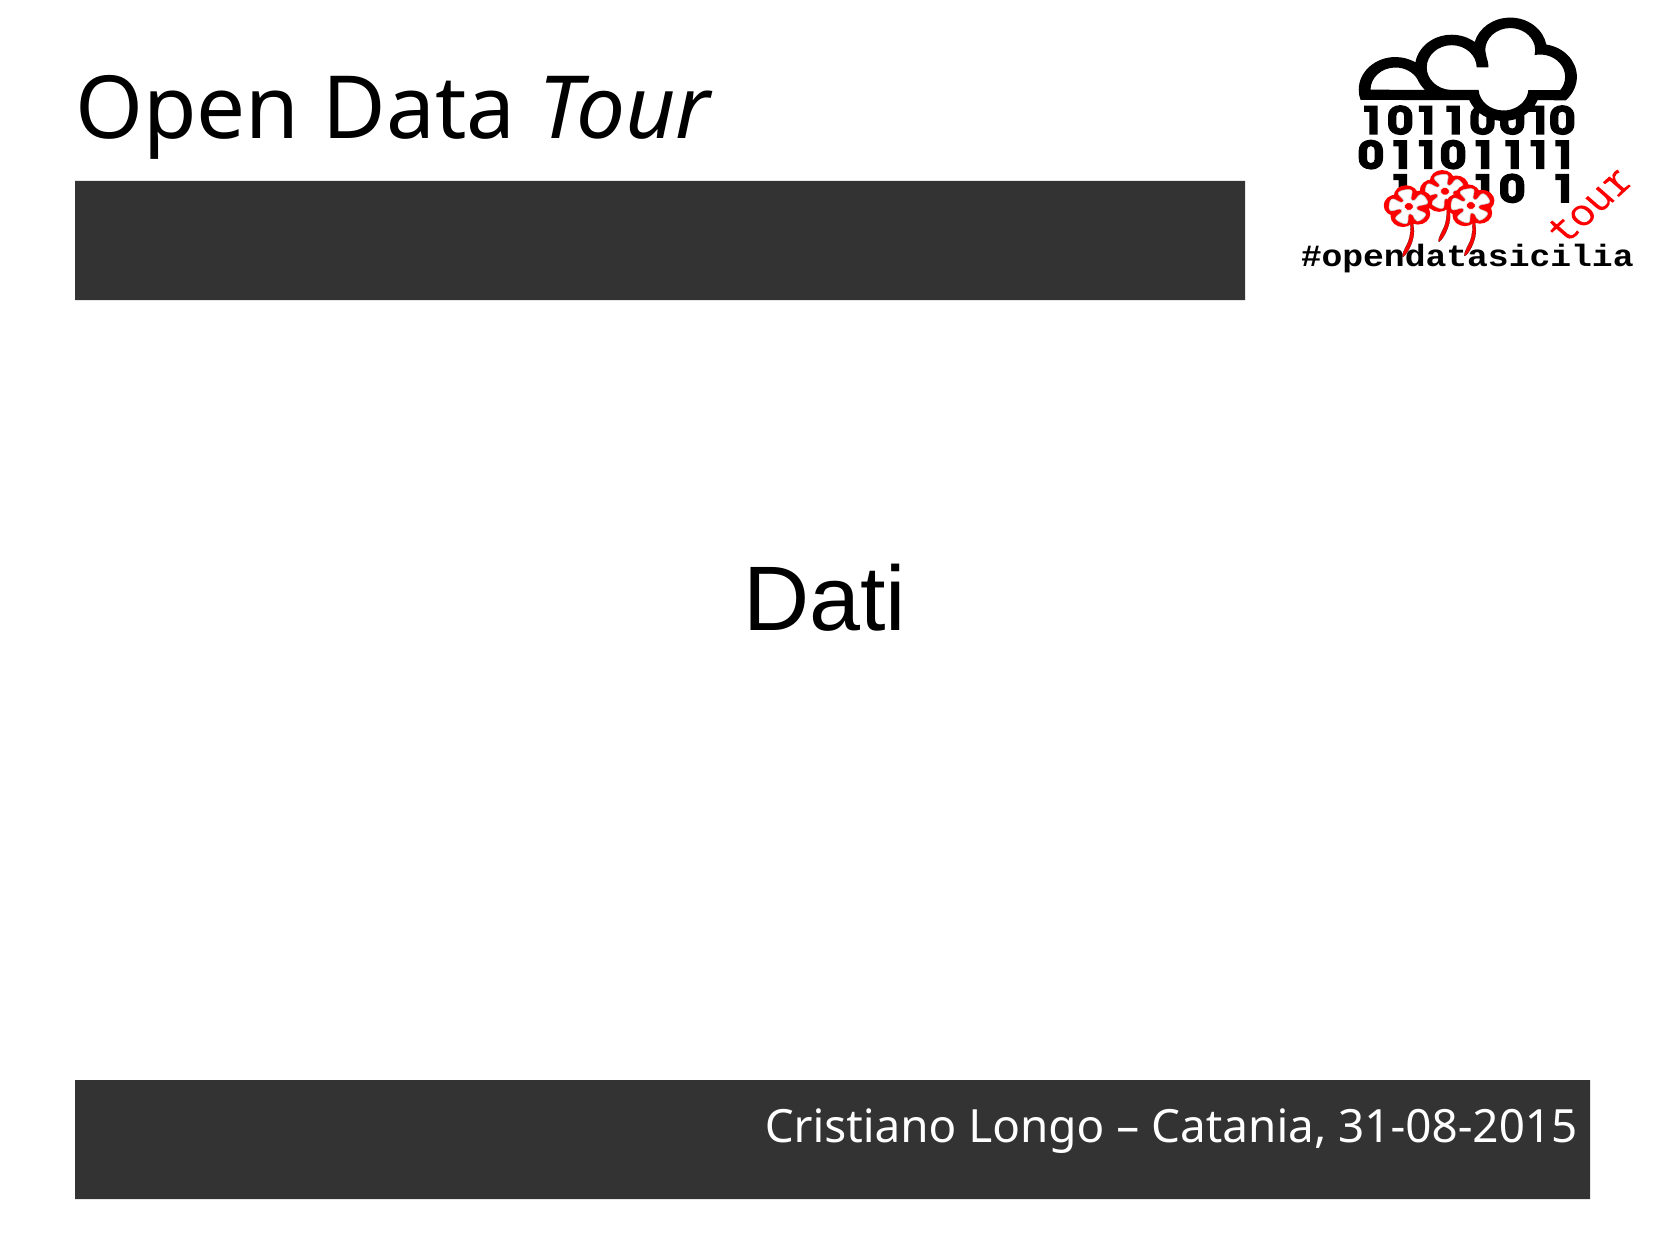

# Open Data Tour
Dati
 Cristiano Longo – Catania, 31-08-2015